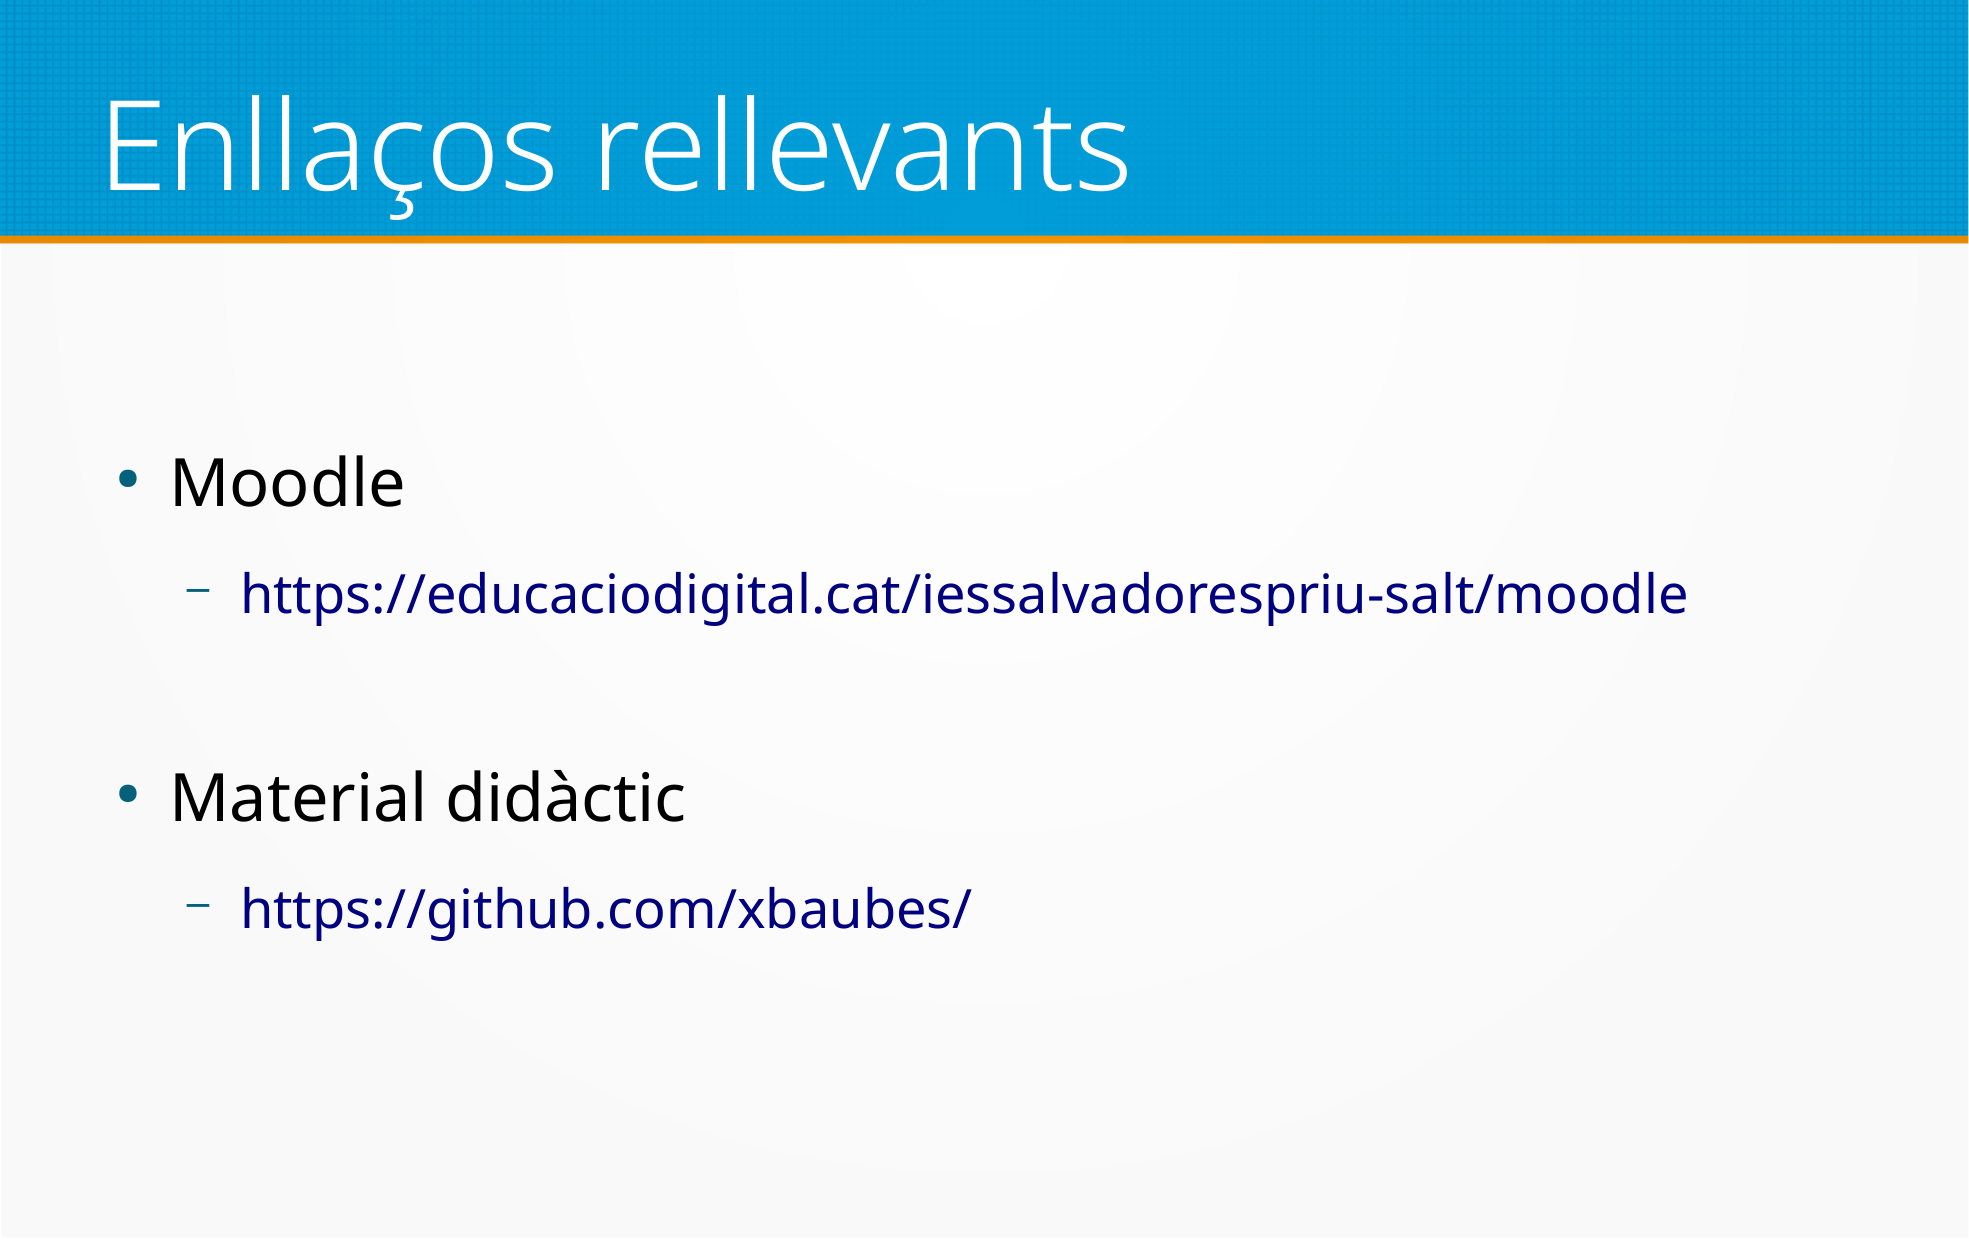

# Enllaços rellevants
Moodle
https://educaciodigital.cat/iessalvadorespriu-salt/moodle
Material didàctic
https://github.com/xbaubes/